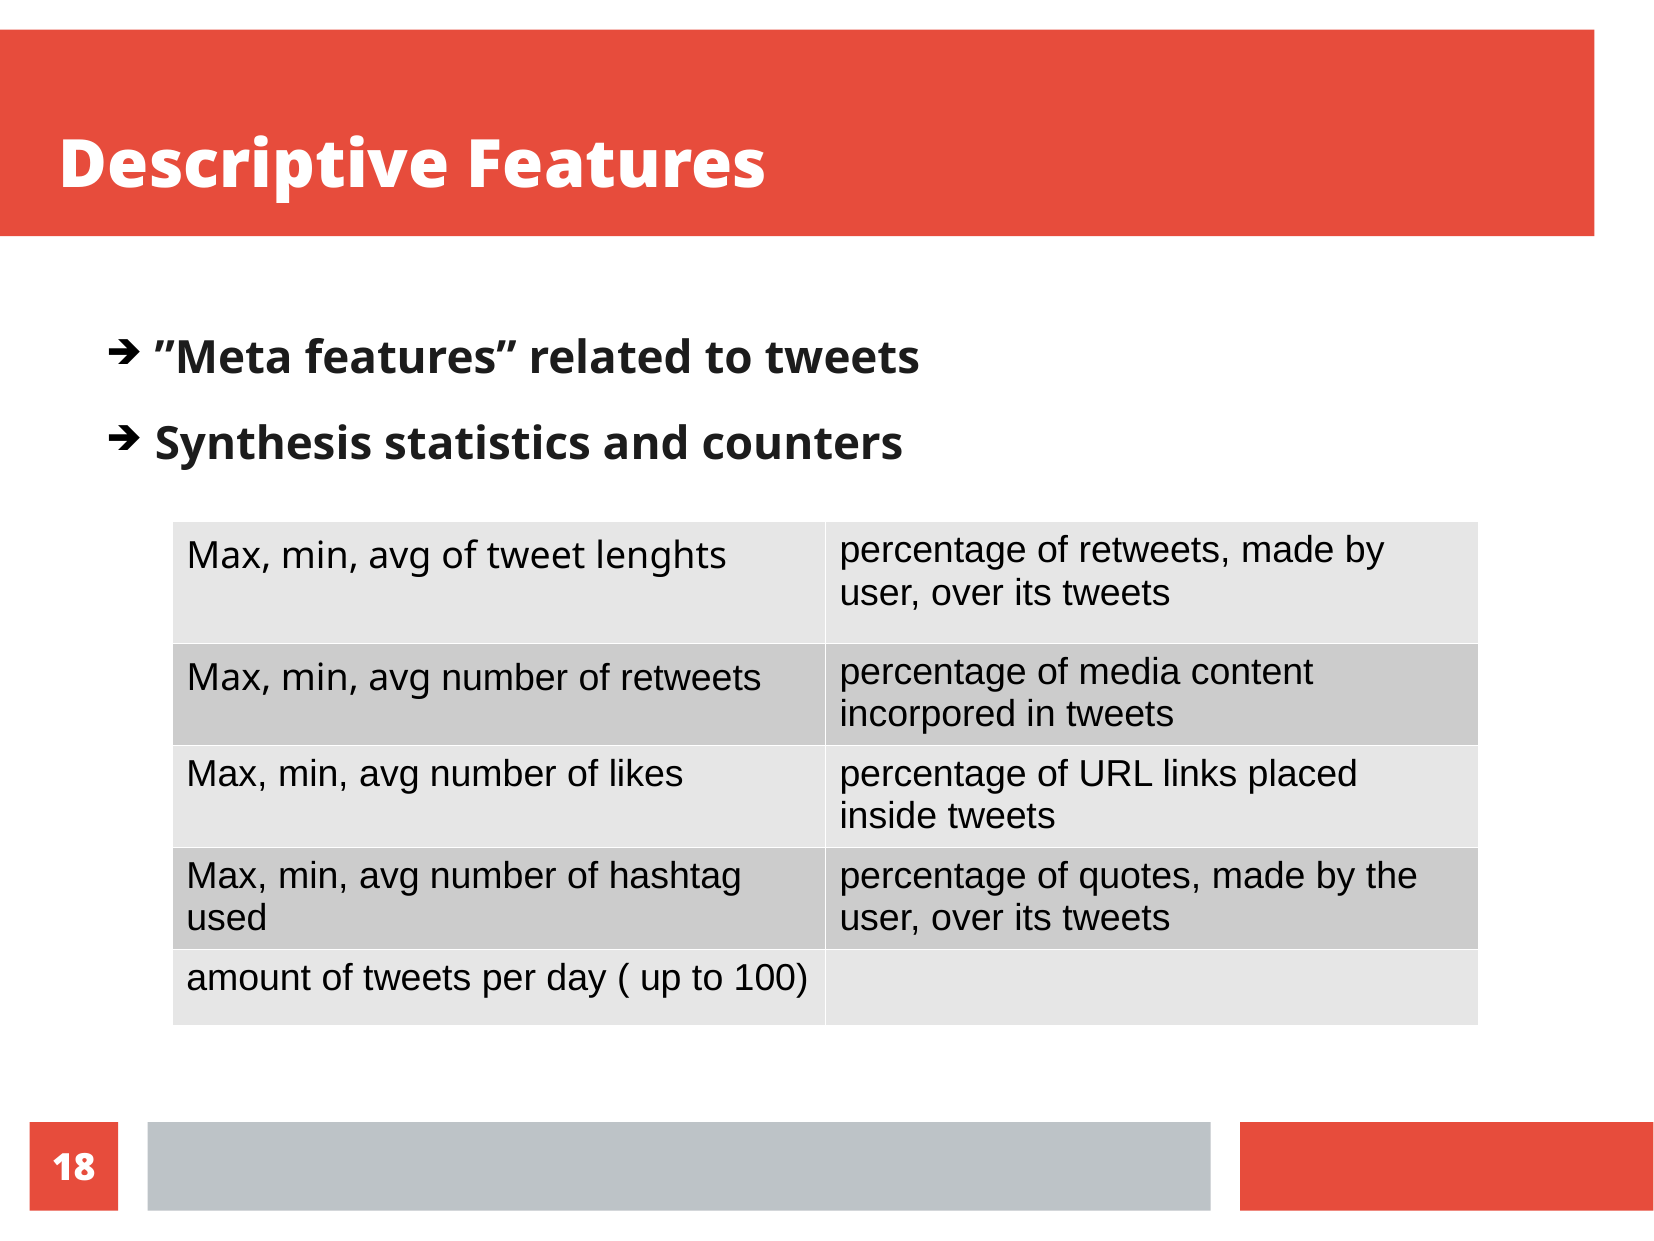

# Descriptive Features
 ”Meta features” related to tweets
 Synthesis statistics and counters
| Max, min, avg of tweet lenghts | percentage of retweets, made by user, over its tweets |
| --- | --- |
| Max, min, avg number of retweets | percentage of media content incorpored in tweets |
| Max, min, avg number of likes | percentage of URL links placed inside tweets |
| Max, min, avg number of hashtag used | percentage of quotes, made by the user, over its tweets |
| amount of tweets per day ( up to 100) | |
18